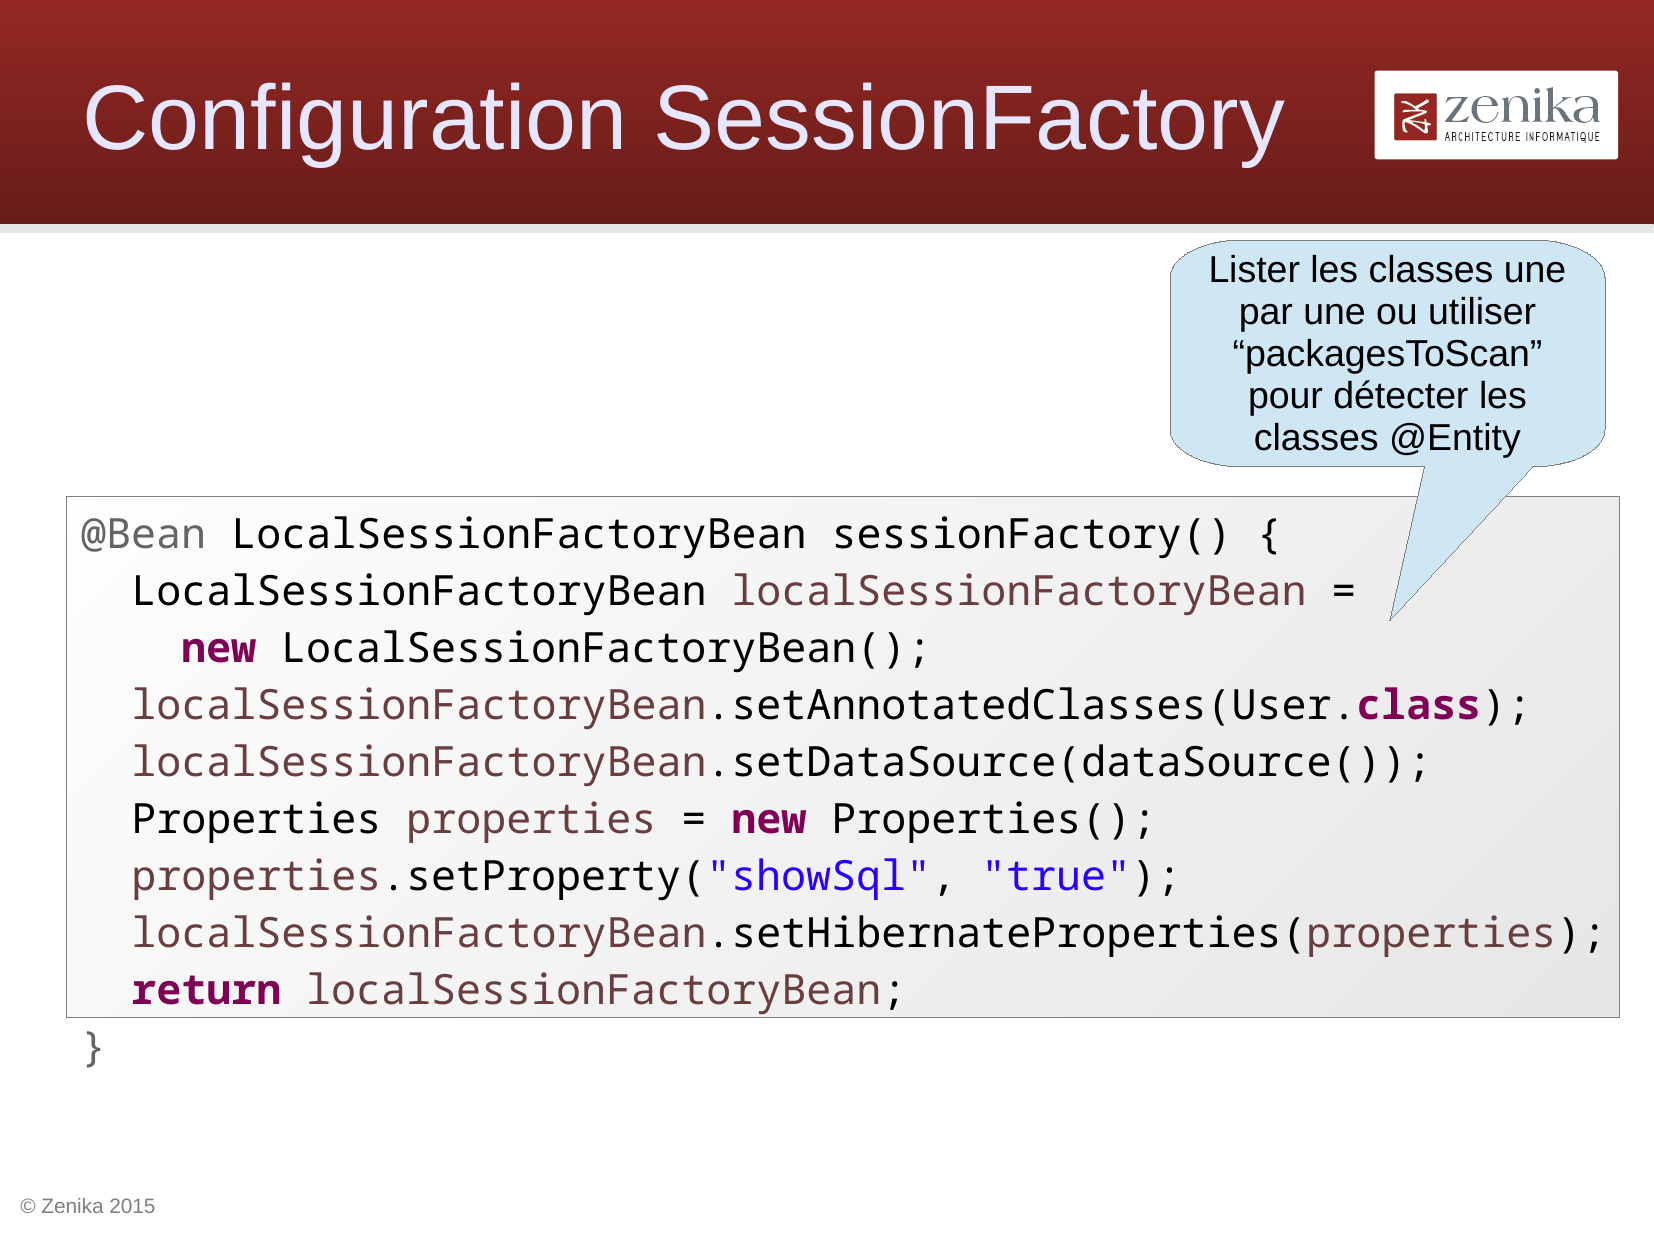

# Configuration SessionFactory
Lister les classes une par une ou utiliser “packagesToScan” pour détecter les classes @Entity
@Bean LocalSessionFactoryBean sessionFactory() {
 LocalSessionFactoryBean localSessionFactoryBean =
 new LocalSessionFactoryBean();
 localSessionFactoryBean.setAnnotatedClasses(User.class);
 localSessionFactoryBean.setDataSource(dataSource());
 Properties properties = new Properties();
 properties.setProperty("showSql", "true");
 localSessionFactoryBean.setHibernateProperties(properties);
 return localSessionFactoryBean;
}